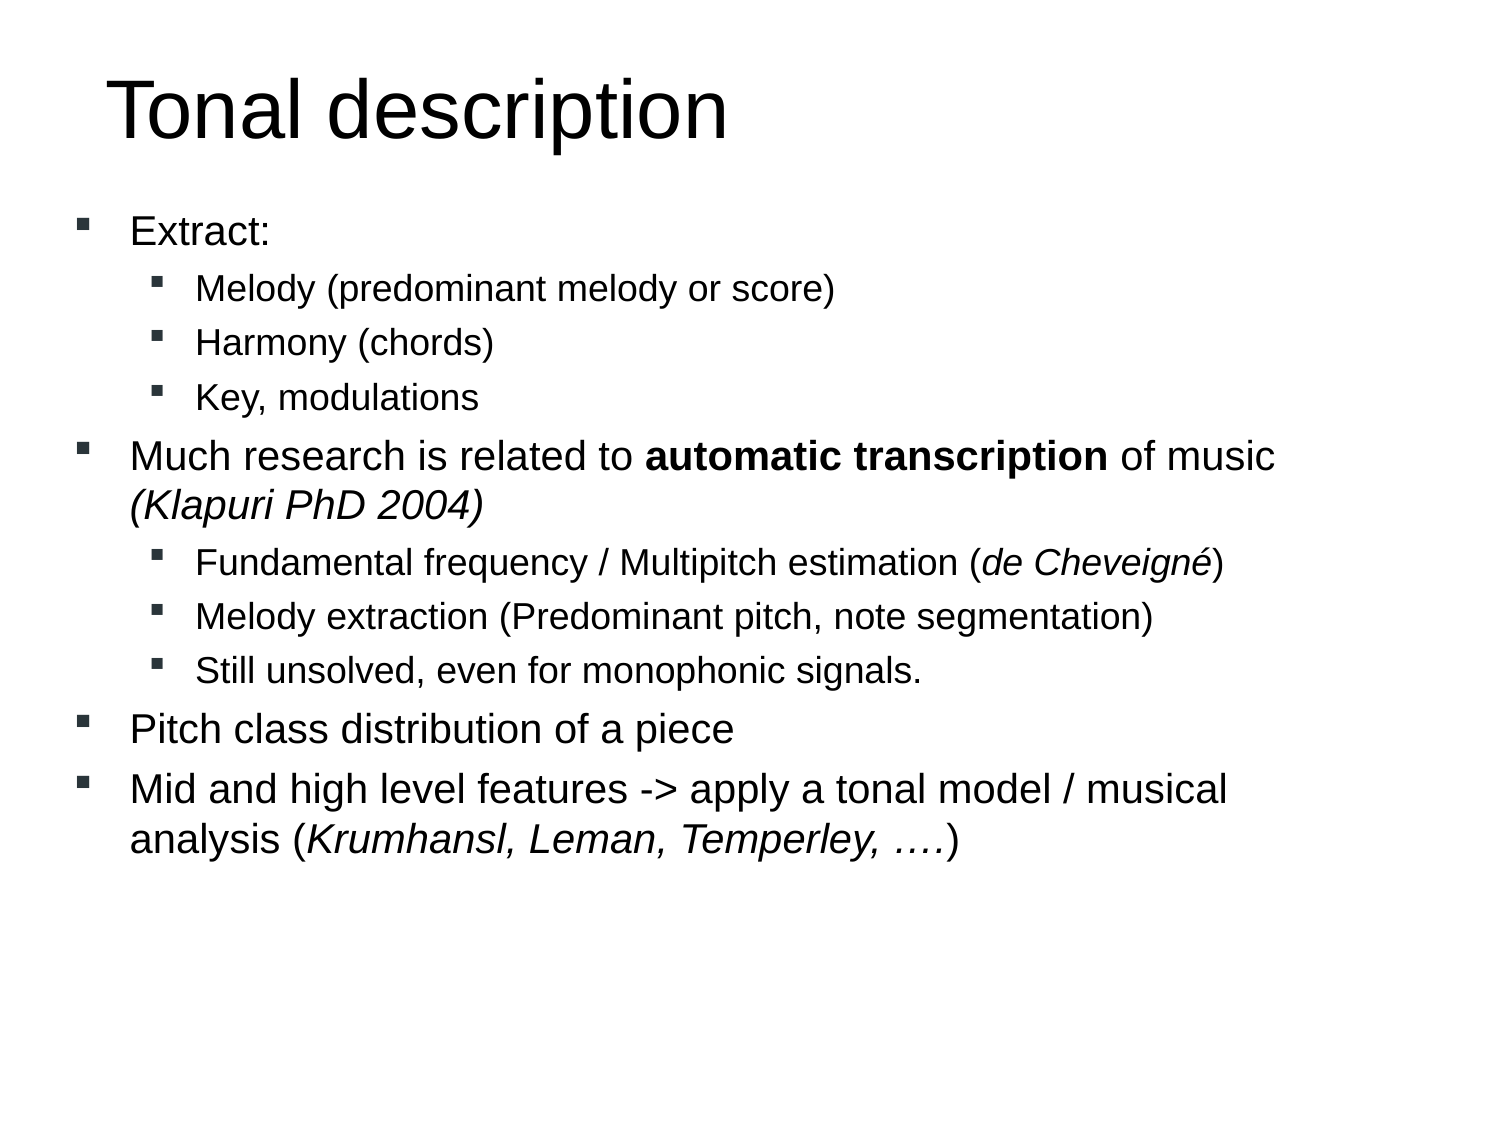

# Tonal description
Extract:
Melody (predominant melody or score)
Harmony (chords)
Key, modulations
Much research is related to automatic transcription of music (Klapuri PhD 2004)
Fundamental frequency / Multipitch estimation (de Cheveigné)
Melody extraction (Predominant pitch, note segmentation)
Still unsolved, even for monophonic signals.
Pitch class distribution of a piece
Mid and high level features -> apply a tonal model / musical analysis (Krumhansl, Leman, Temperley, ….)